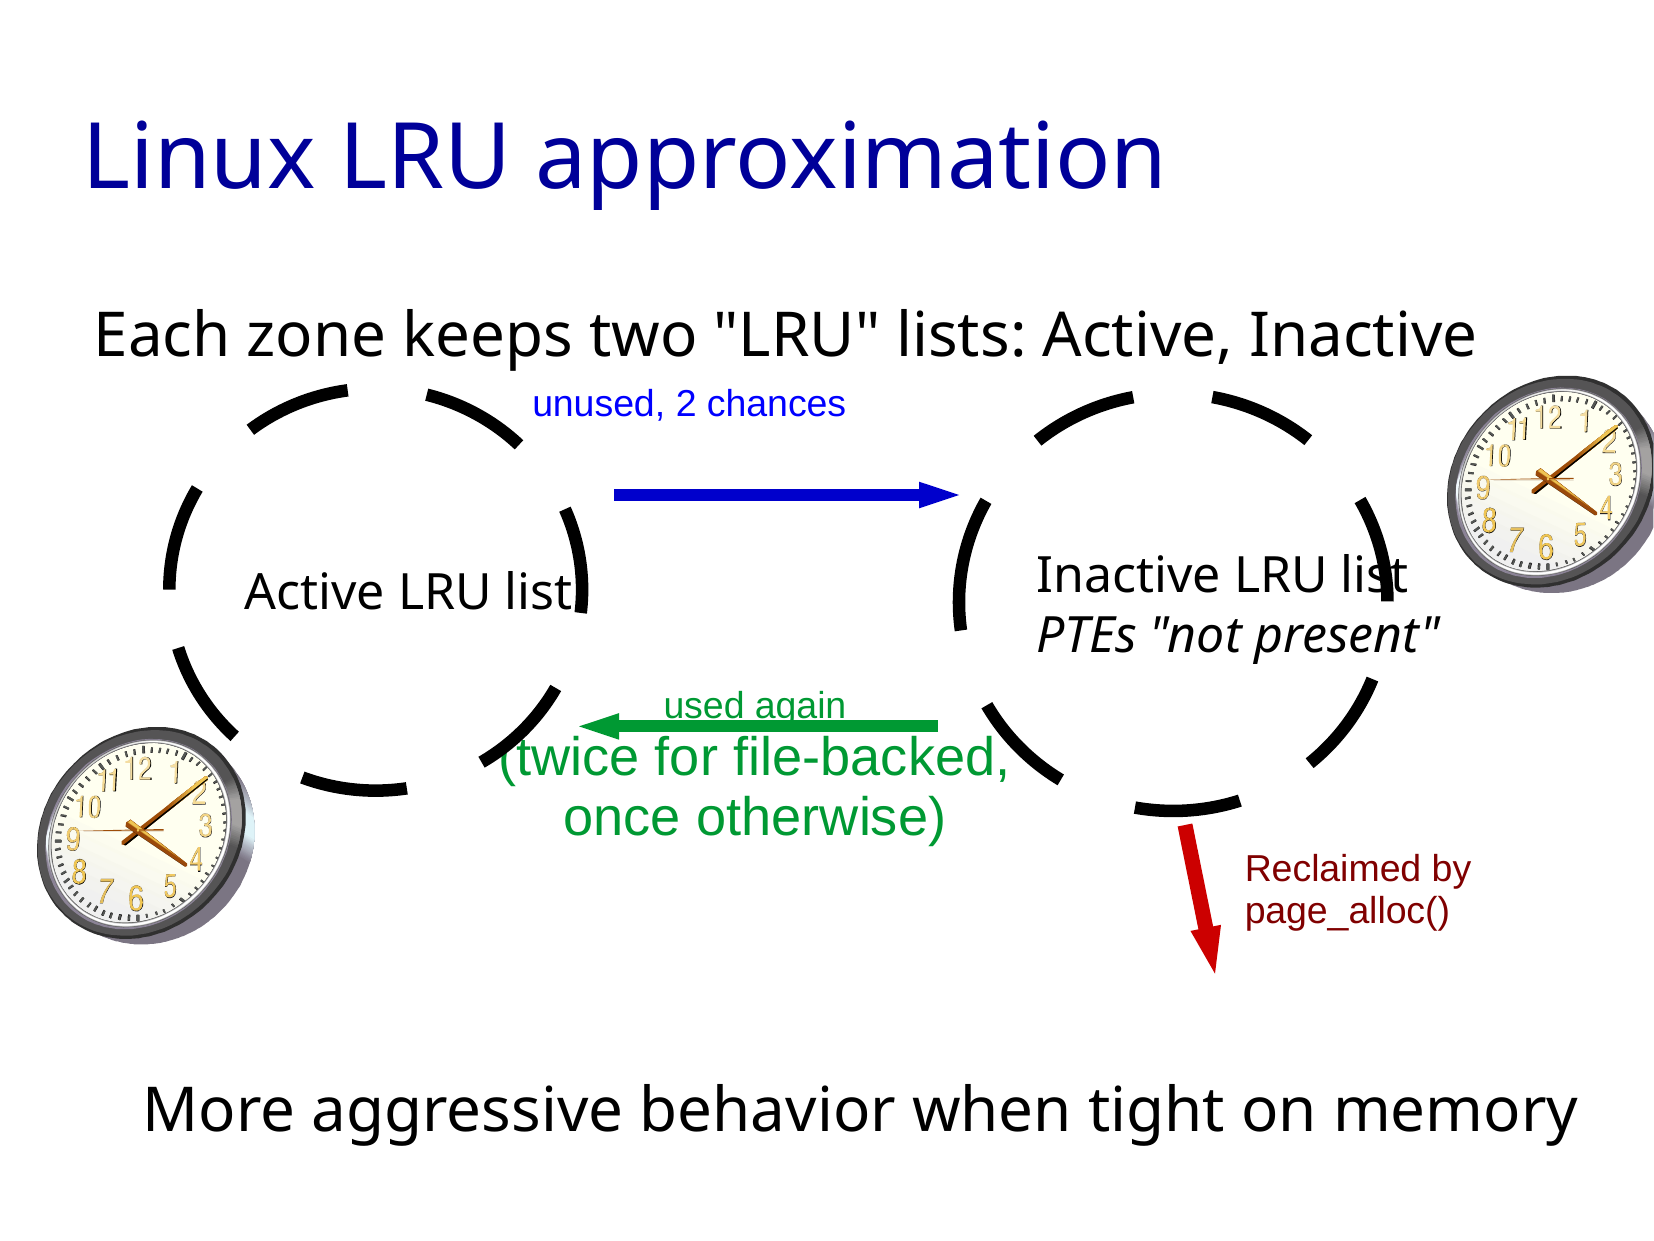

# Linux LRU approximation
Each zone keeps two "LRU" lists: Active, Inactive
unused, 2 chances
Active LRU list
Inactive LRU list
PTEs "not present"
used again
(twice for file-backed,
once otherwise)
Reclaimed by
page_alloc()
More aggressive behavior when tight on memory